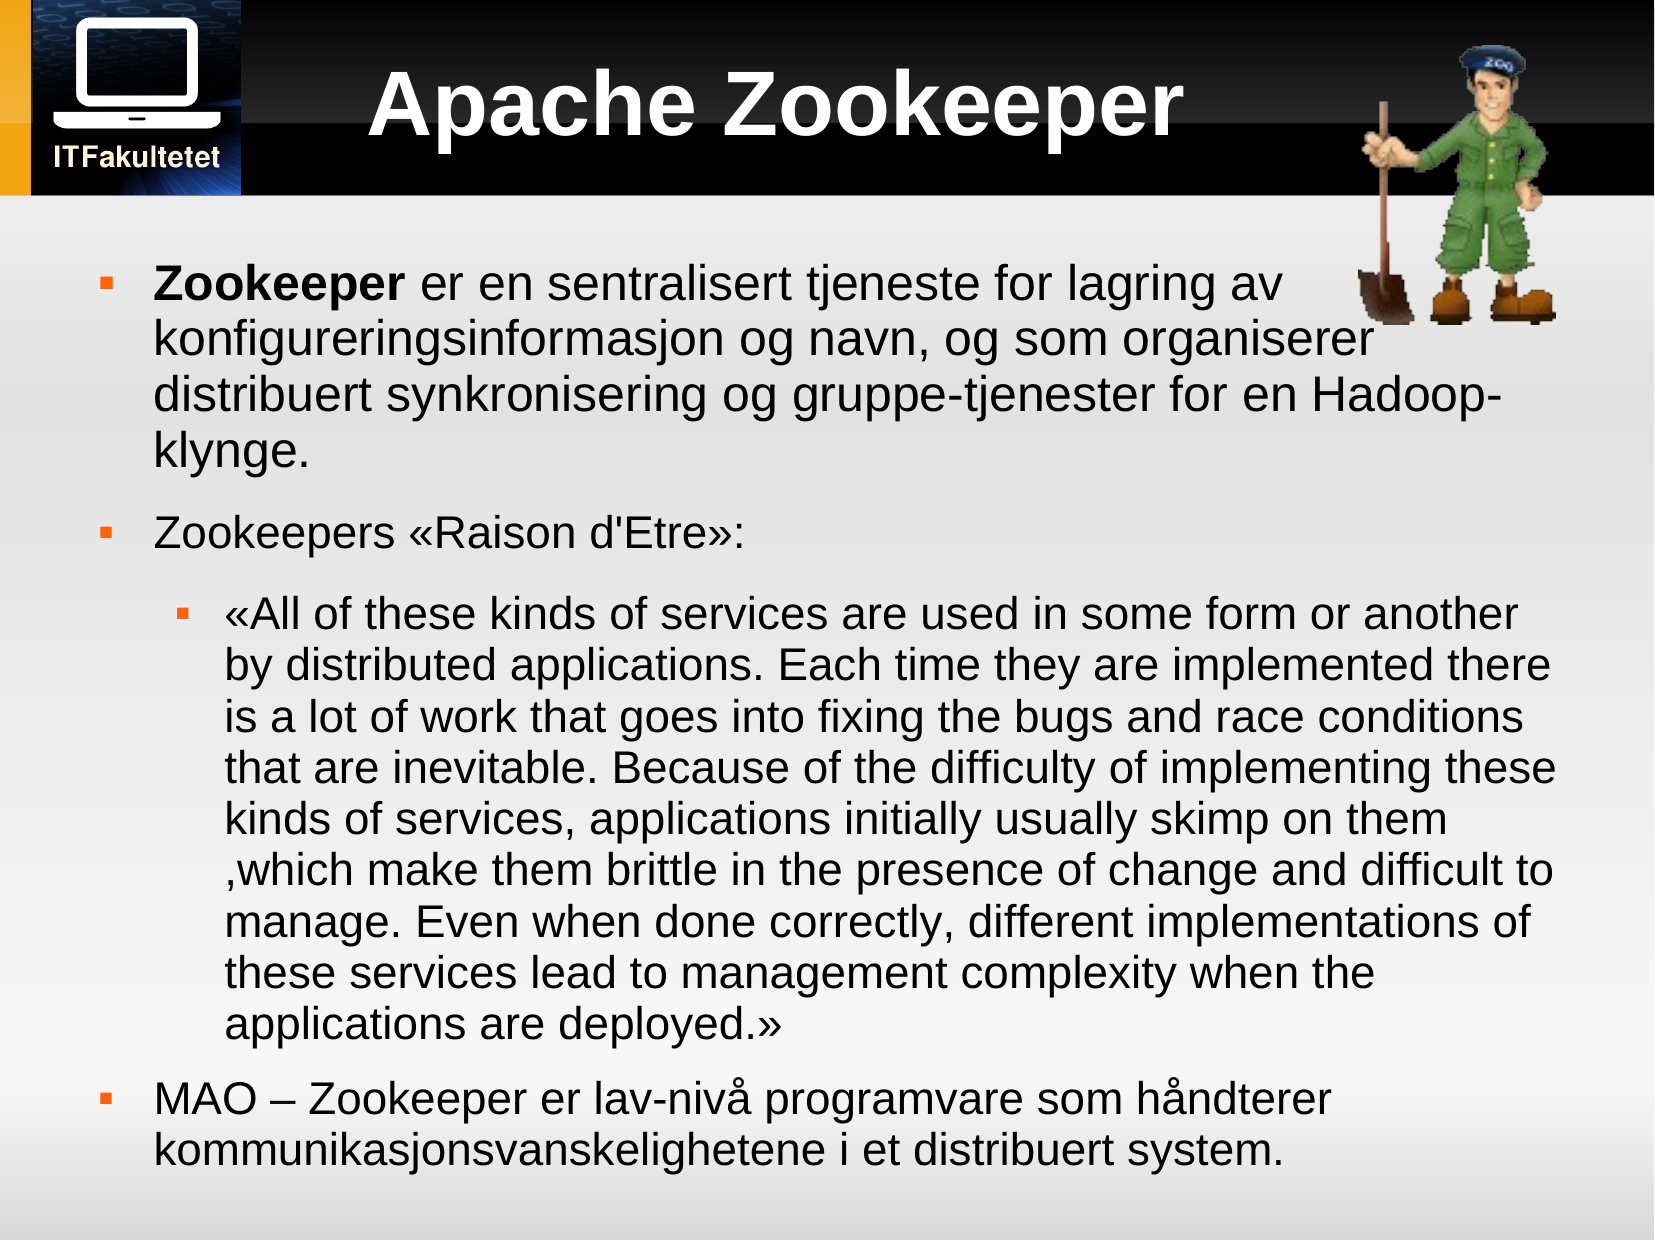

Apache Zookeeper
Zookeeper er en sentralisert tjeneste for lagring av

konfigureringsinformasjon og navn, og som organiserer
distribuert synkronisering og gruppe-tjenester for en Hadoop-
klynge.
Zookeepers «Raison d'Etre»:

«All of these kinds of services are used in some form or another

by distributed applications. Each time they are implemented there
is a lot of work that goes into fixing the bugs and race conditions
that are inevitable. Because of the difficulty of implementing these
kinds of services, applications initially usually skimp on them
,which make them brittle in the presence of change and difficult to
manage. Even when done correctly, different implementations of
these services lead to management complexity when the
applications are deployed.»
MAO – Zookeeper er lav-nivå programvare som håndterer

kommunikasjonsvanskelighetene i et distribuert system.